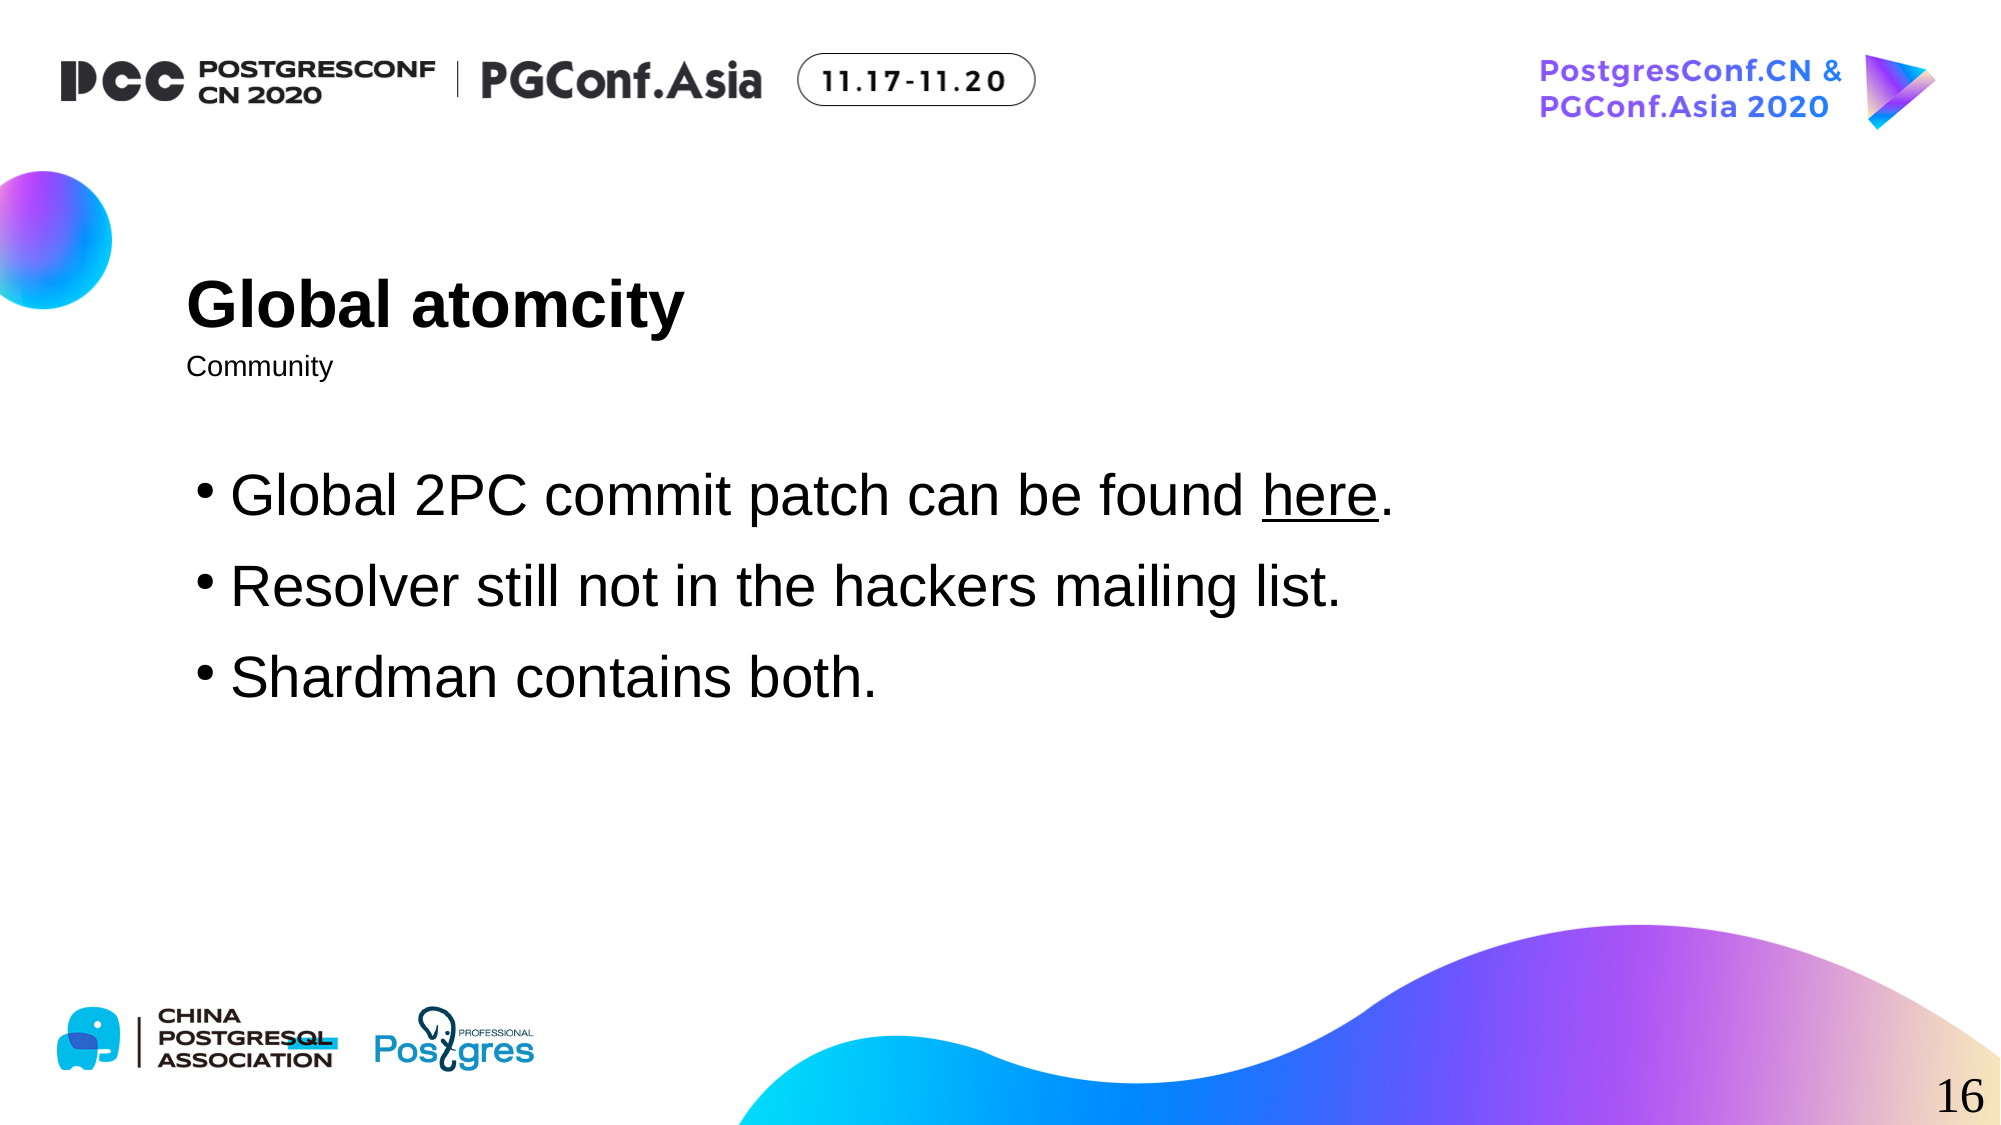

Global atomcity
Community
Global 2PC commit patch can be found here.
Resolver still not in the hackers mailing list.
Shardman contains both.